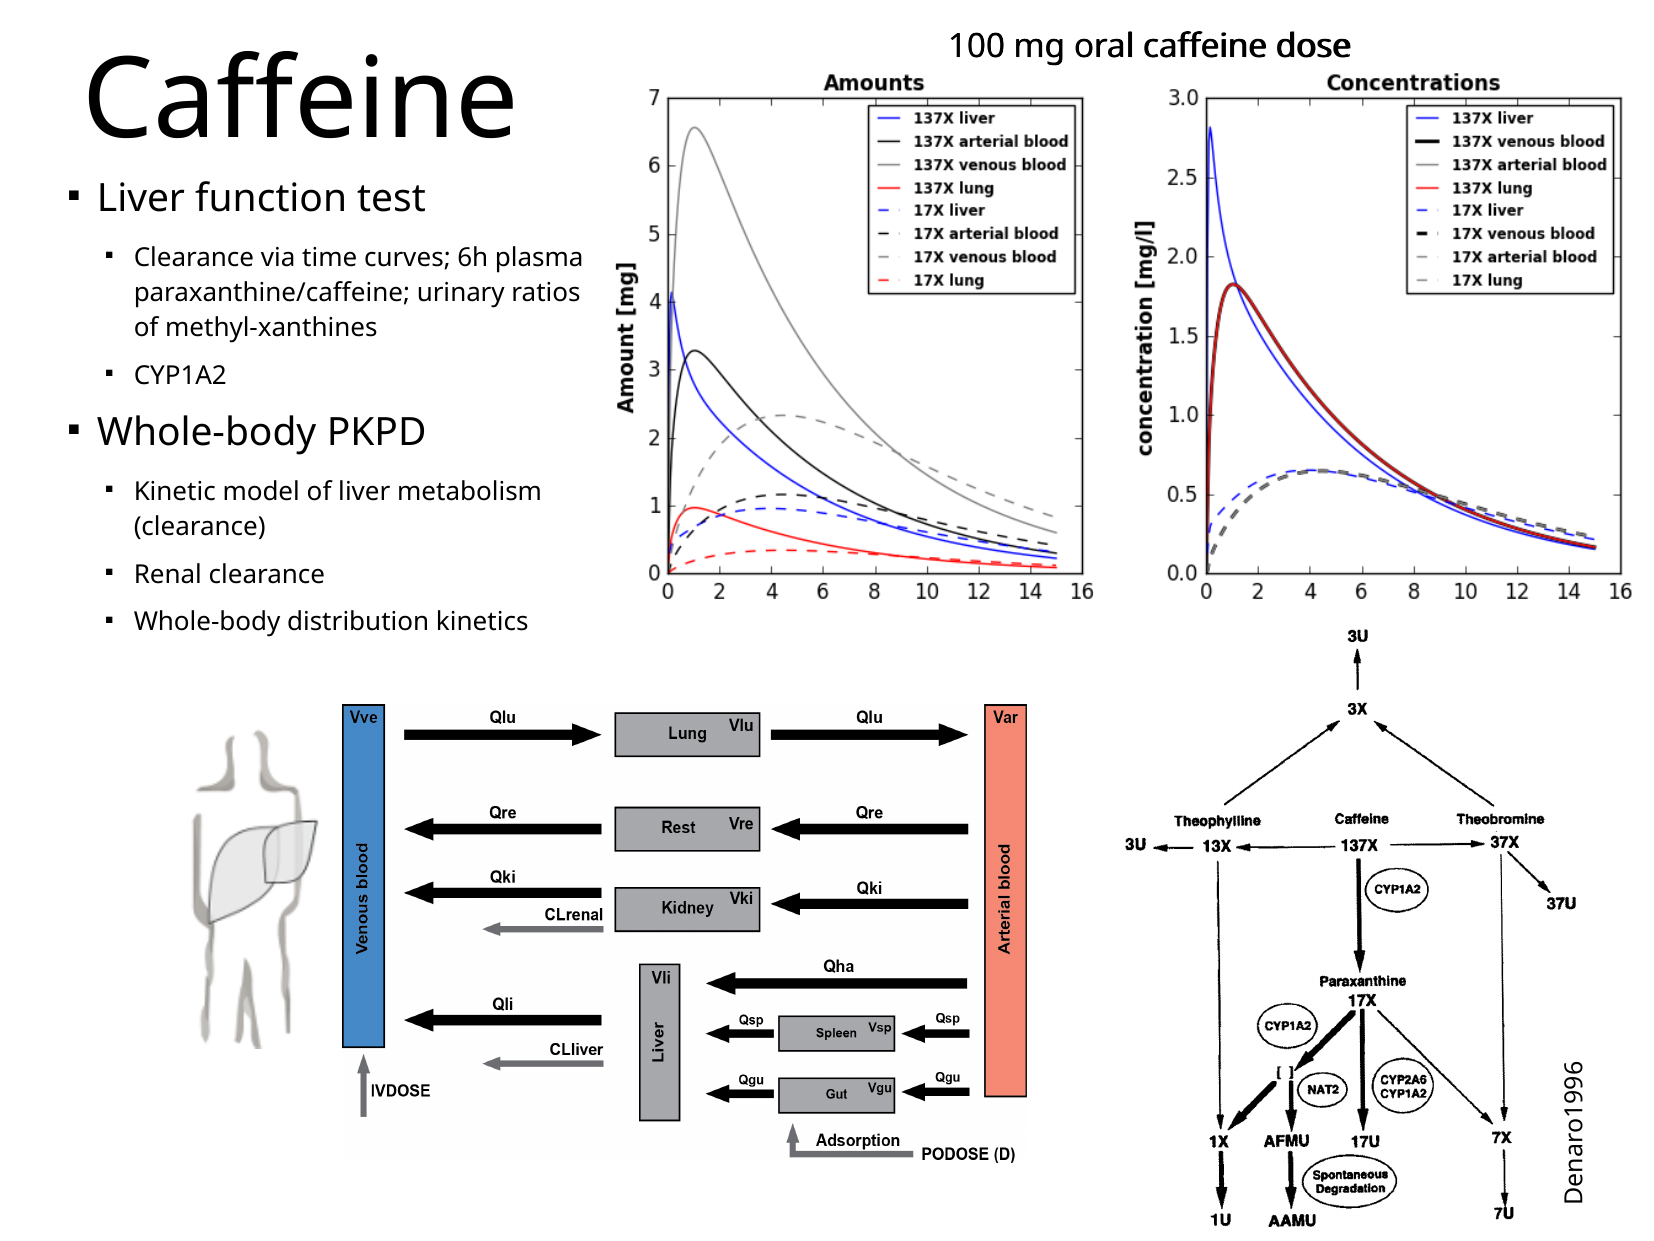

TODO: Illustrator (liver & human image)
TODO: better network image
# Caffeine
100 mg oral caffeine dose
Liver function test
Clearance via time curves; 6h plasma paraxanthine/caffeine; urinary ratios of methyl-xanthines
CYP1A2
Whole-body PKPD
Kinetic model of liver metabolism (clearance)
Renal clearance
Whole-body distribution kinetics
Denaro1996